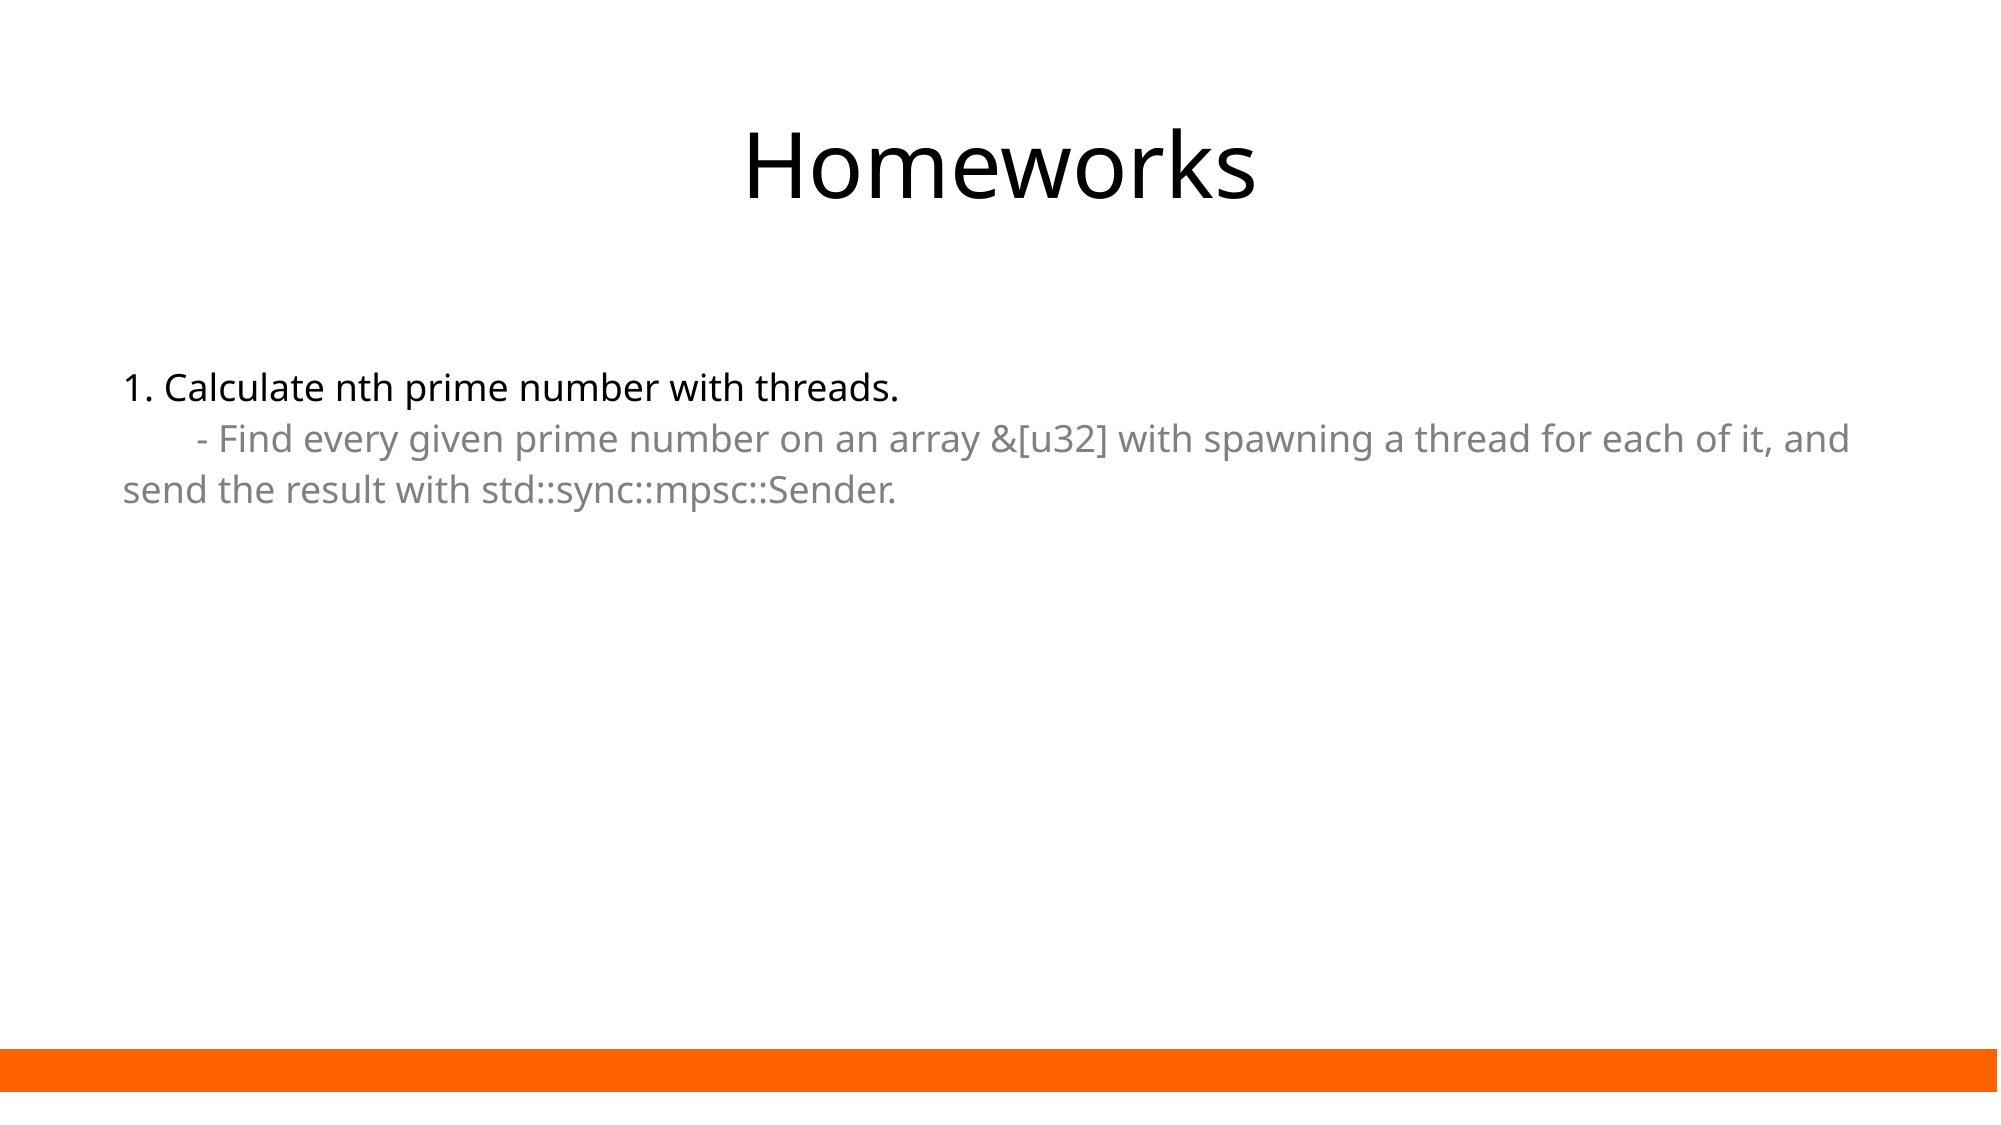

# Homeworks
1. Calculate nth prime number with threads.
	- Find every given prime number on an array &[u32] with spawning a thread for each of it, and send the result with std::sync::mpsc::Sender.